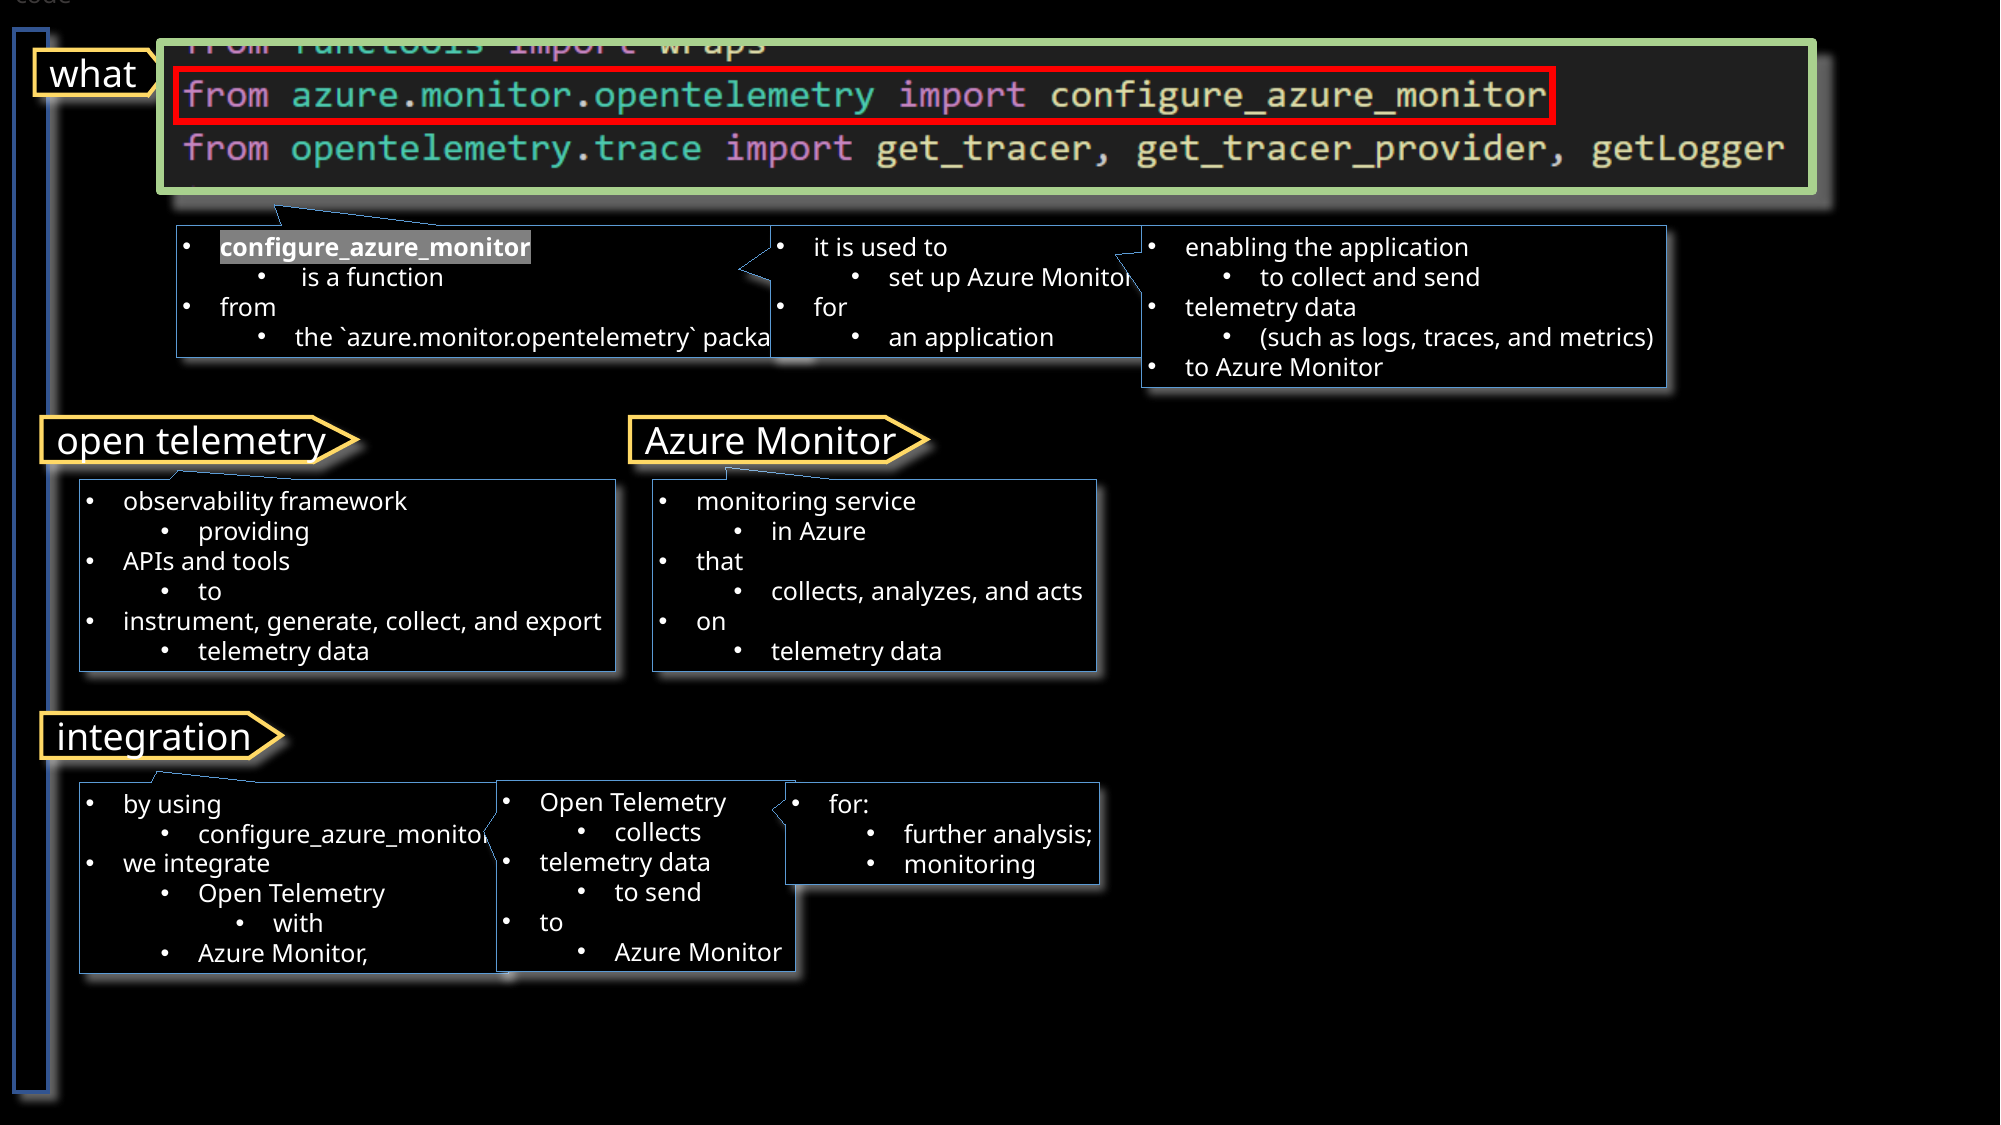

# 2.4. code
what
configure_azure_monitor
 is a function
from
the `azure.monitor.opentelemetry` package
it is used to
set up Azure Monitor
for
an application
enabling the application
to collect and send
telemetry data
(such as logs, traces, and metrics)
to Azure Monitor
open telemetry
Azure Monitor
observability framework
providing
APIs and tools
to
instrument, generate, collect, and export
telemetry data
monitoring service
in Azure
that
collects, analyzes, and acts
on
telemetry data
integration
Open Telemetry
collects
telemetry data
to send
to
Azure Monitor
by using
configure_azure_monitor,
we integrate
Open Telemetry
with
Azure Monitor,
for:
further analysis;
monitoring